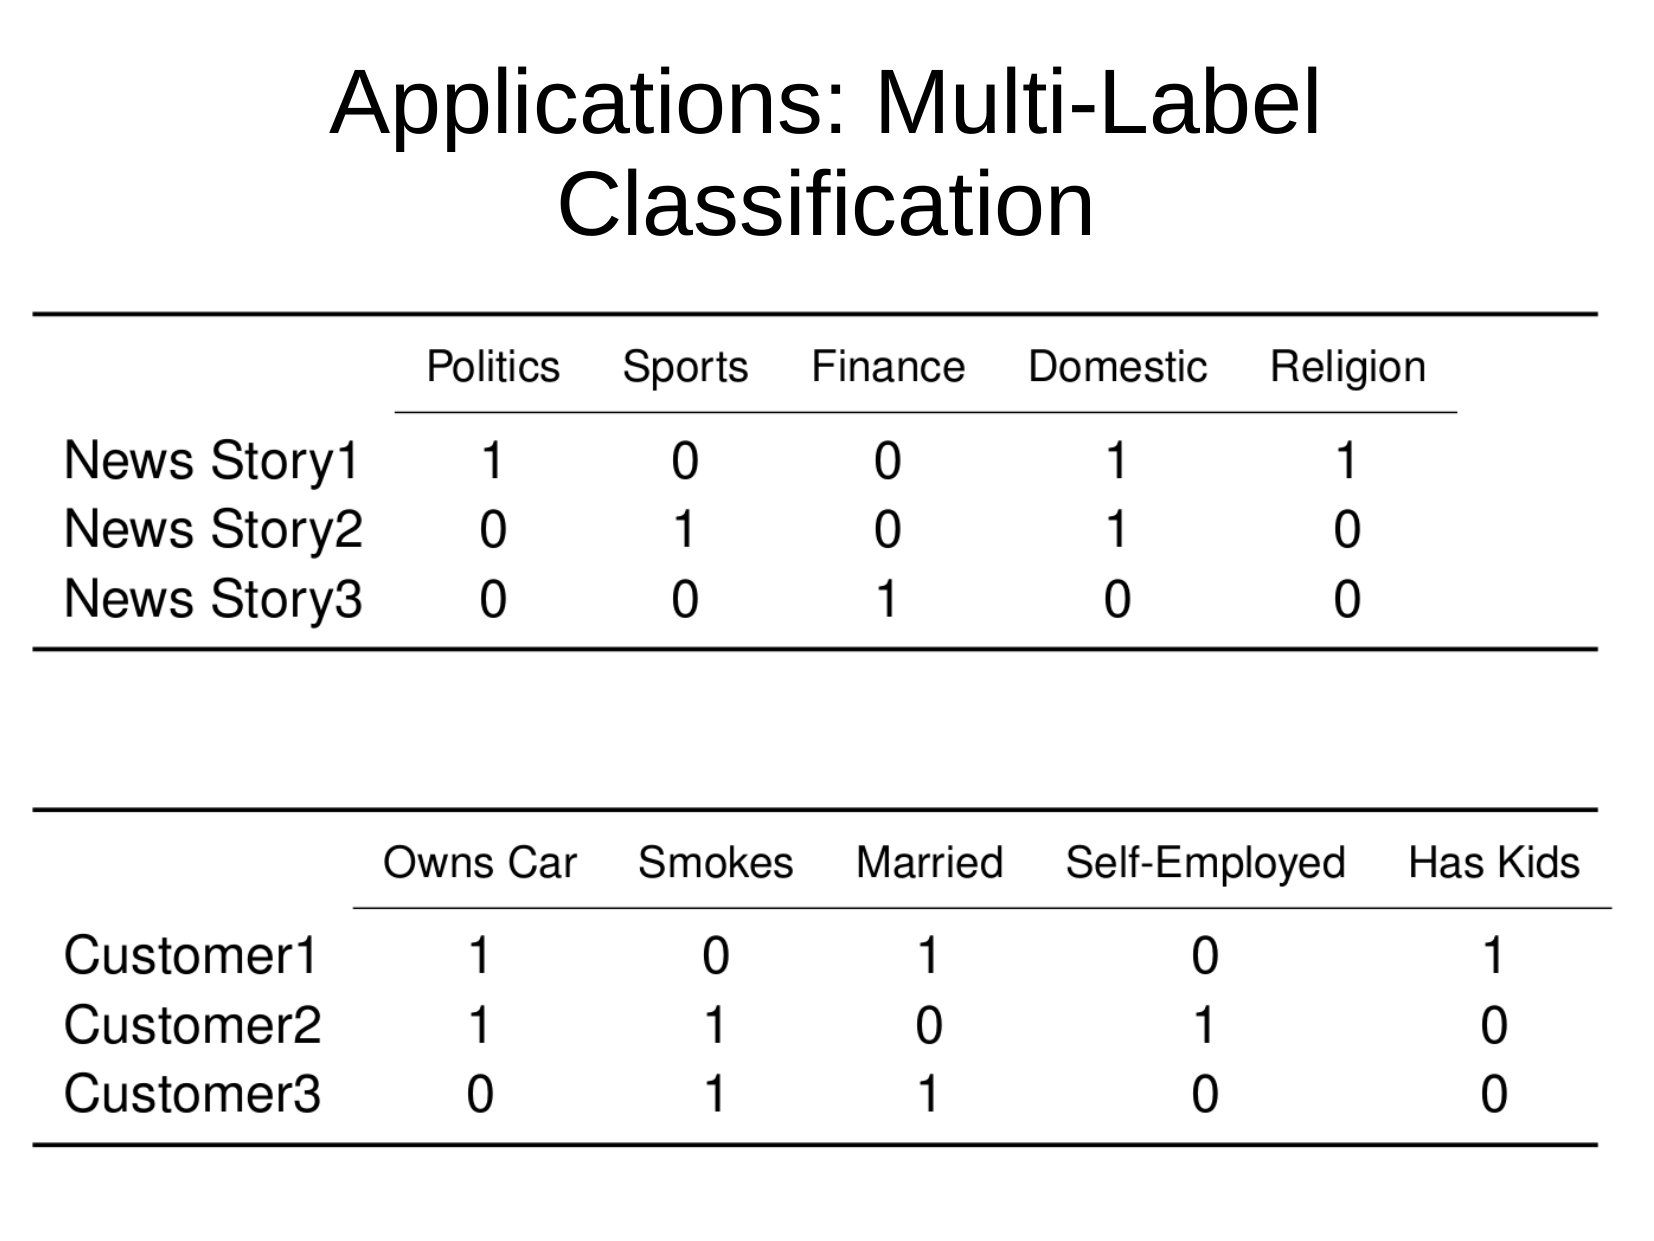

# Applications: Multi-Label Classification
Andreas Mueller
60